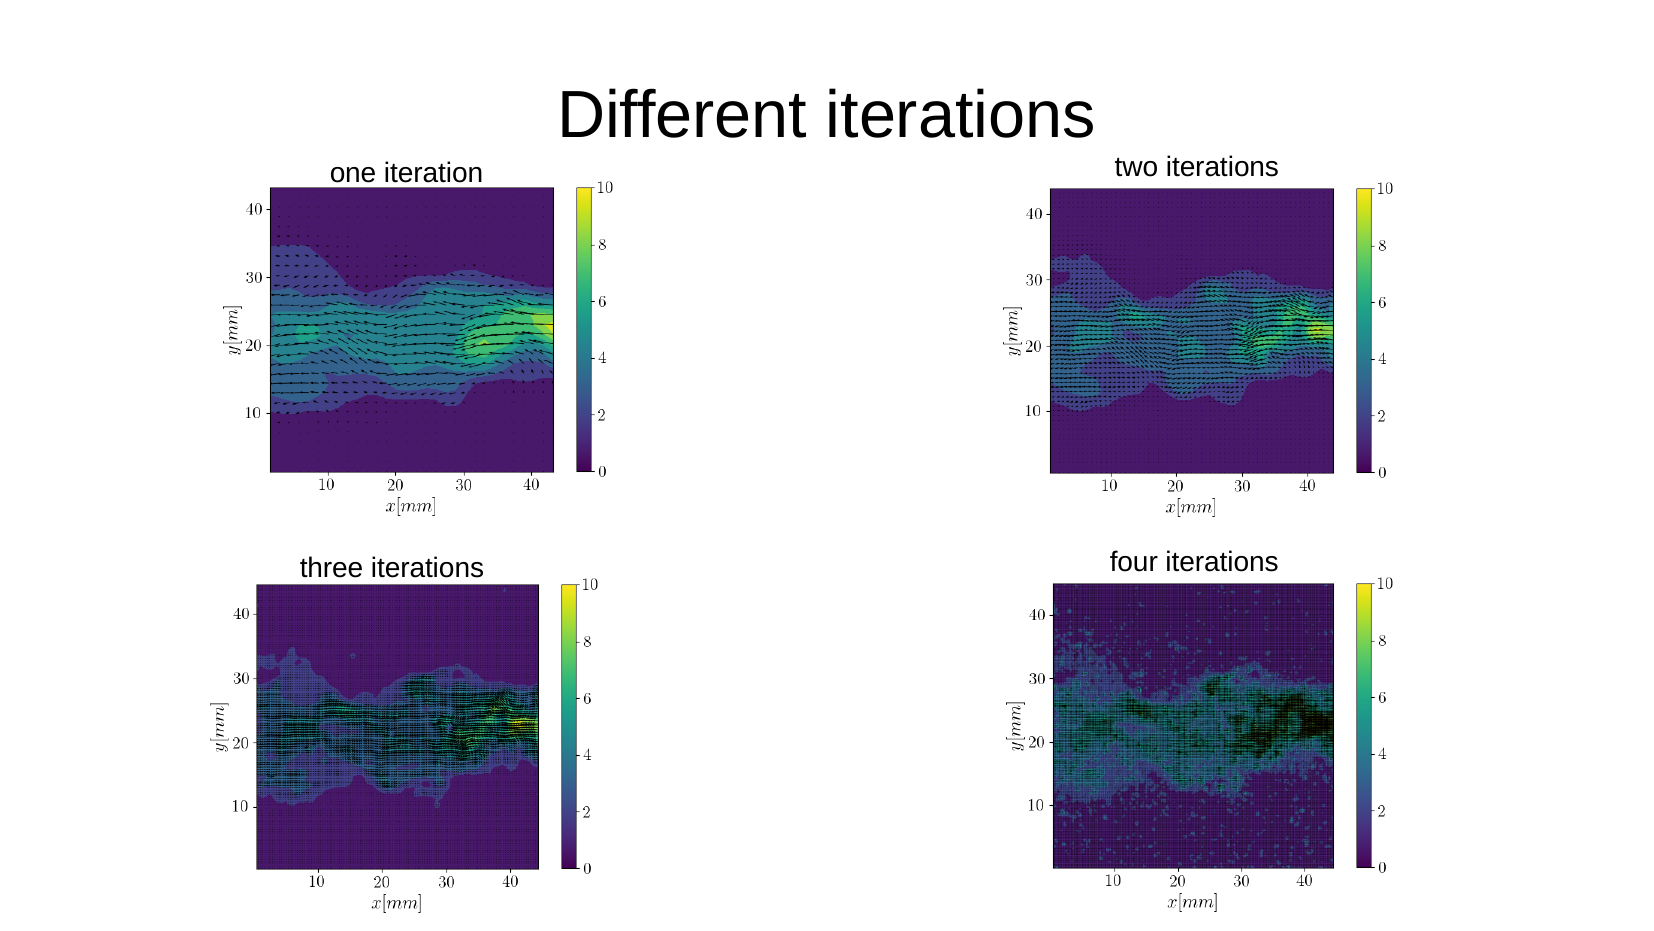

# Different iterations
two iterations
one iteration
four iterations
three iterations